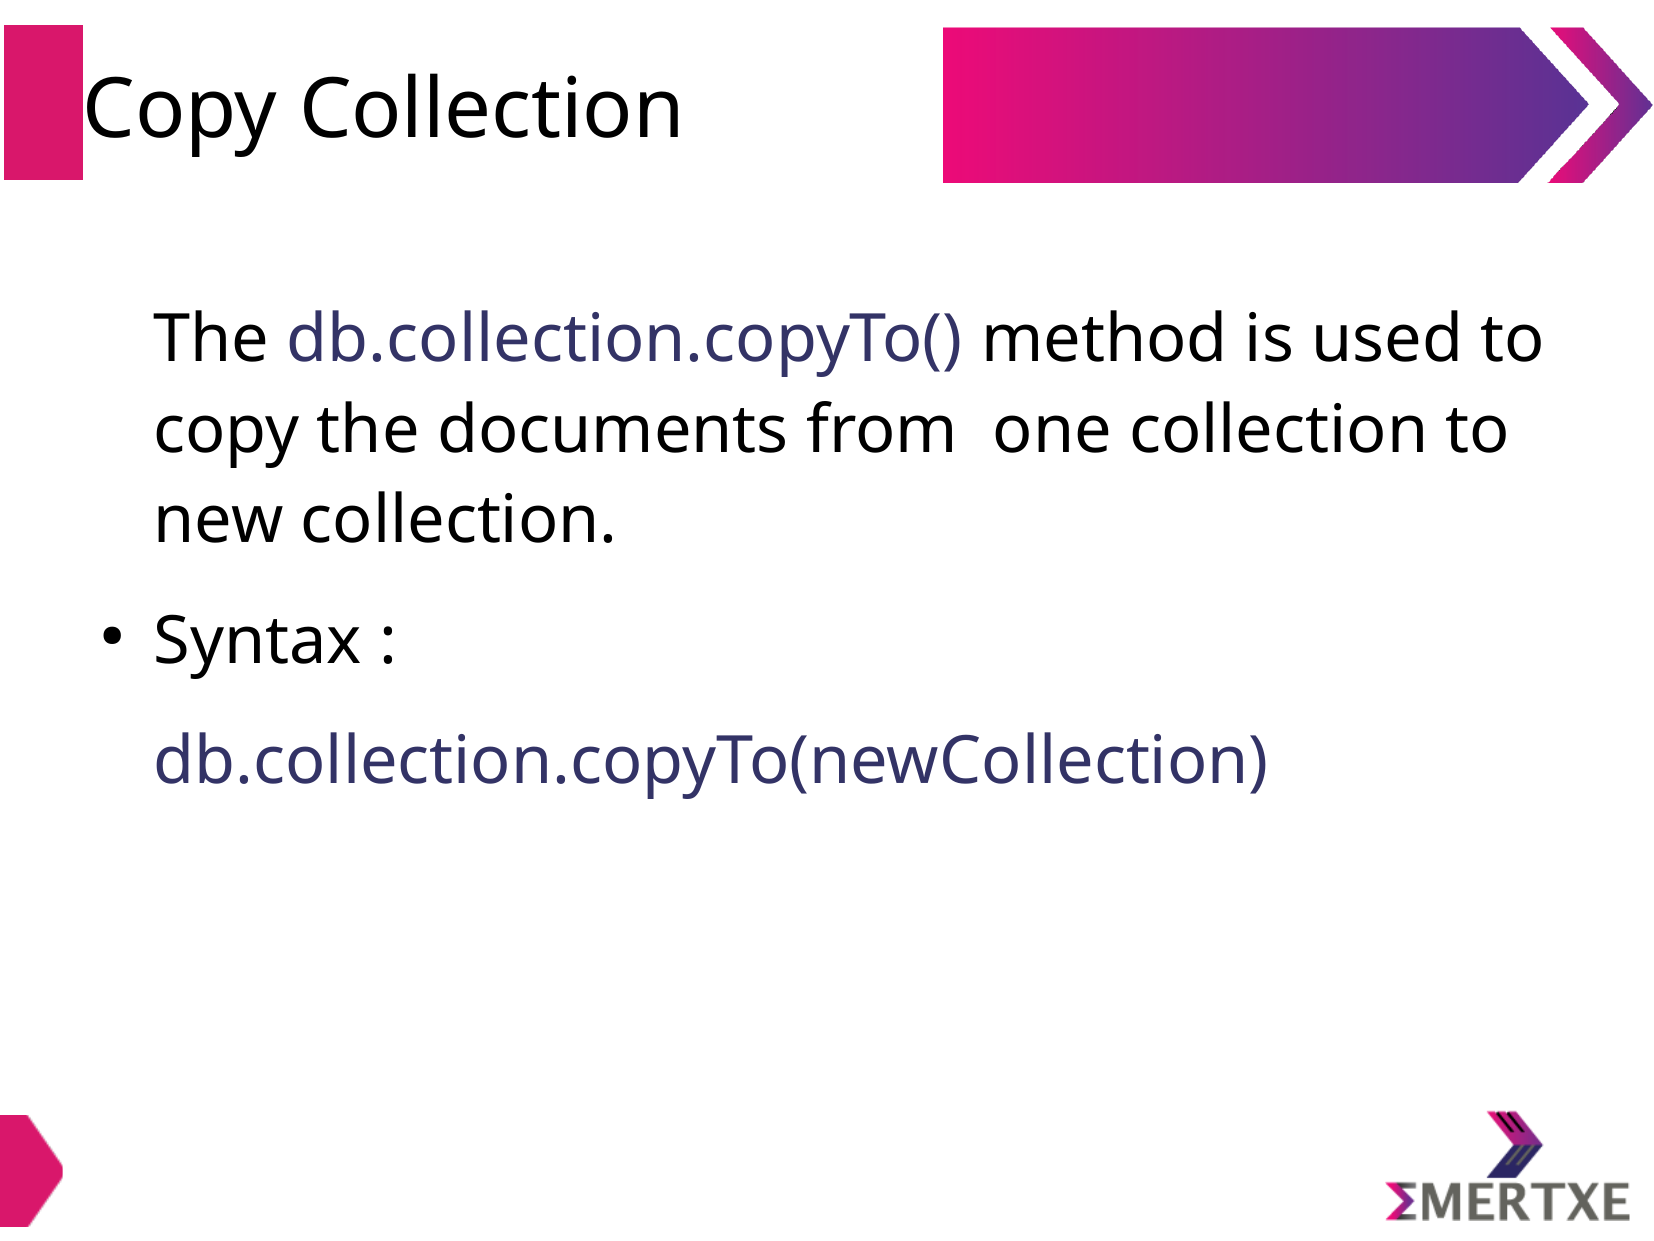

# Copy Collection
The db.collection.copyTo() method is used to copy the documents from one collection to new collection.
Syntax :
db.collection.copyTo(newCollection)